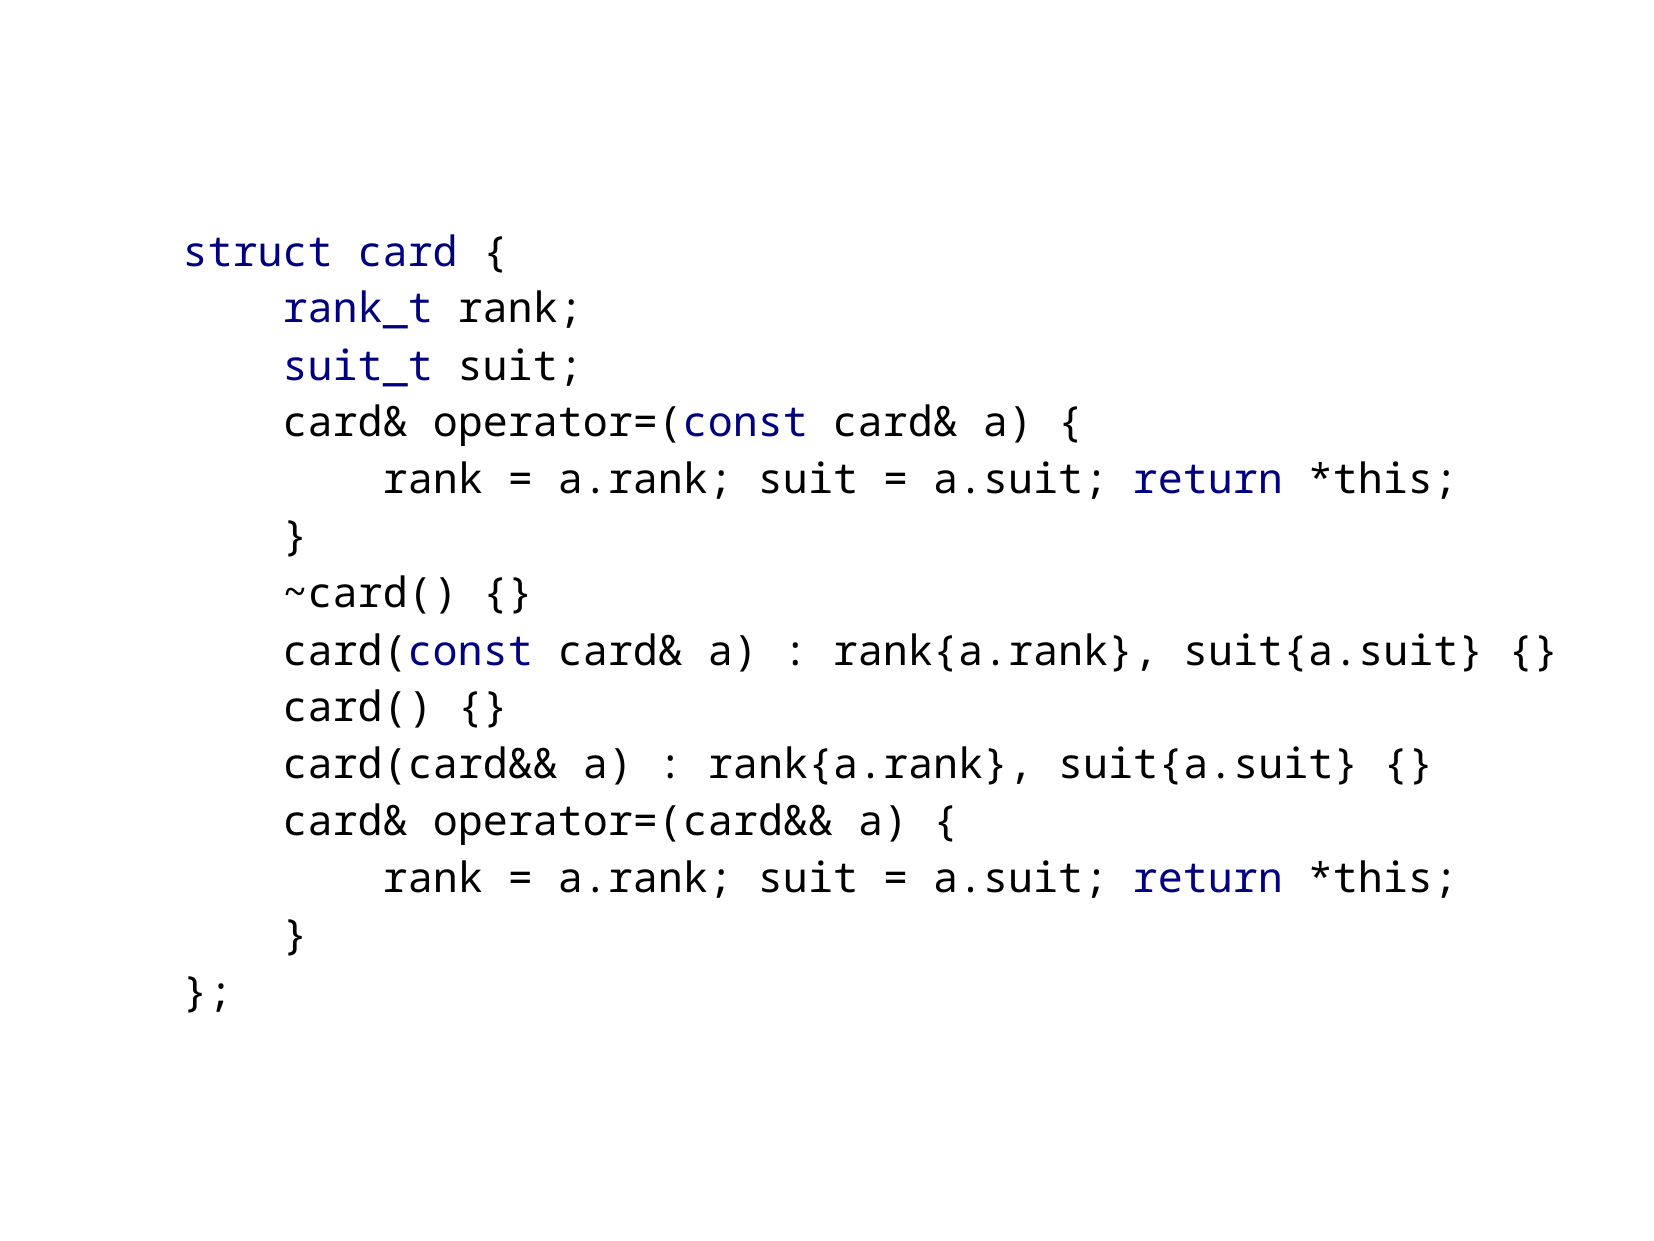

# struct card {
 rank_t rank;
 suit_t suit;
 card& operator=(const card& a) {
 rank = a.rank; suit = a.suit; return *this;
 }
 ~card() {}
 card(const card& a) : rank{a.rank}, suit{a.suit} {}
 card() {}
 card(card&& a) : rank{a.rank}, suit{a.suit} {}
 card& operator=(card&& a) {
 rank = a.rank; suit = a.suit; return *this;
 }
 };